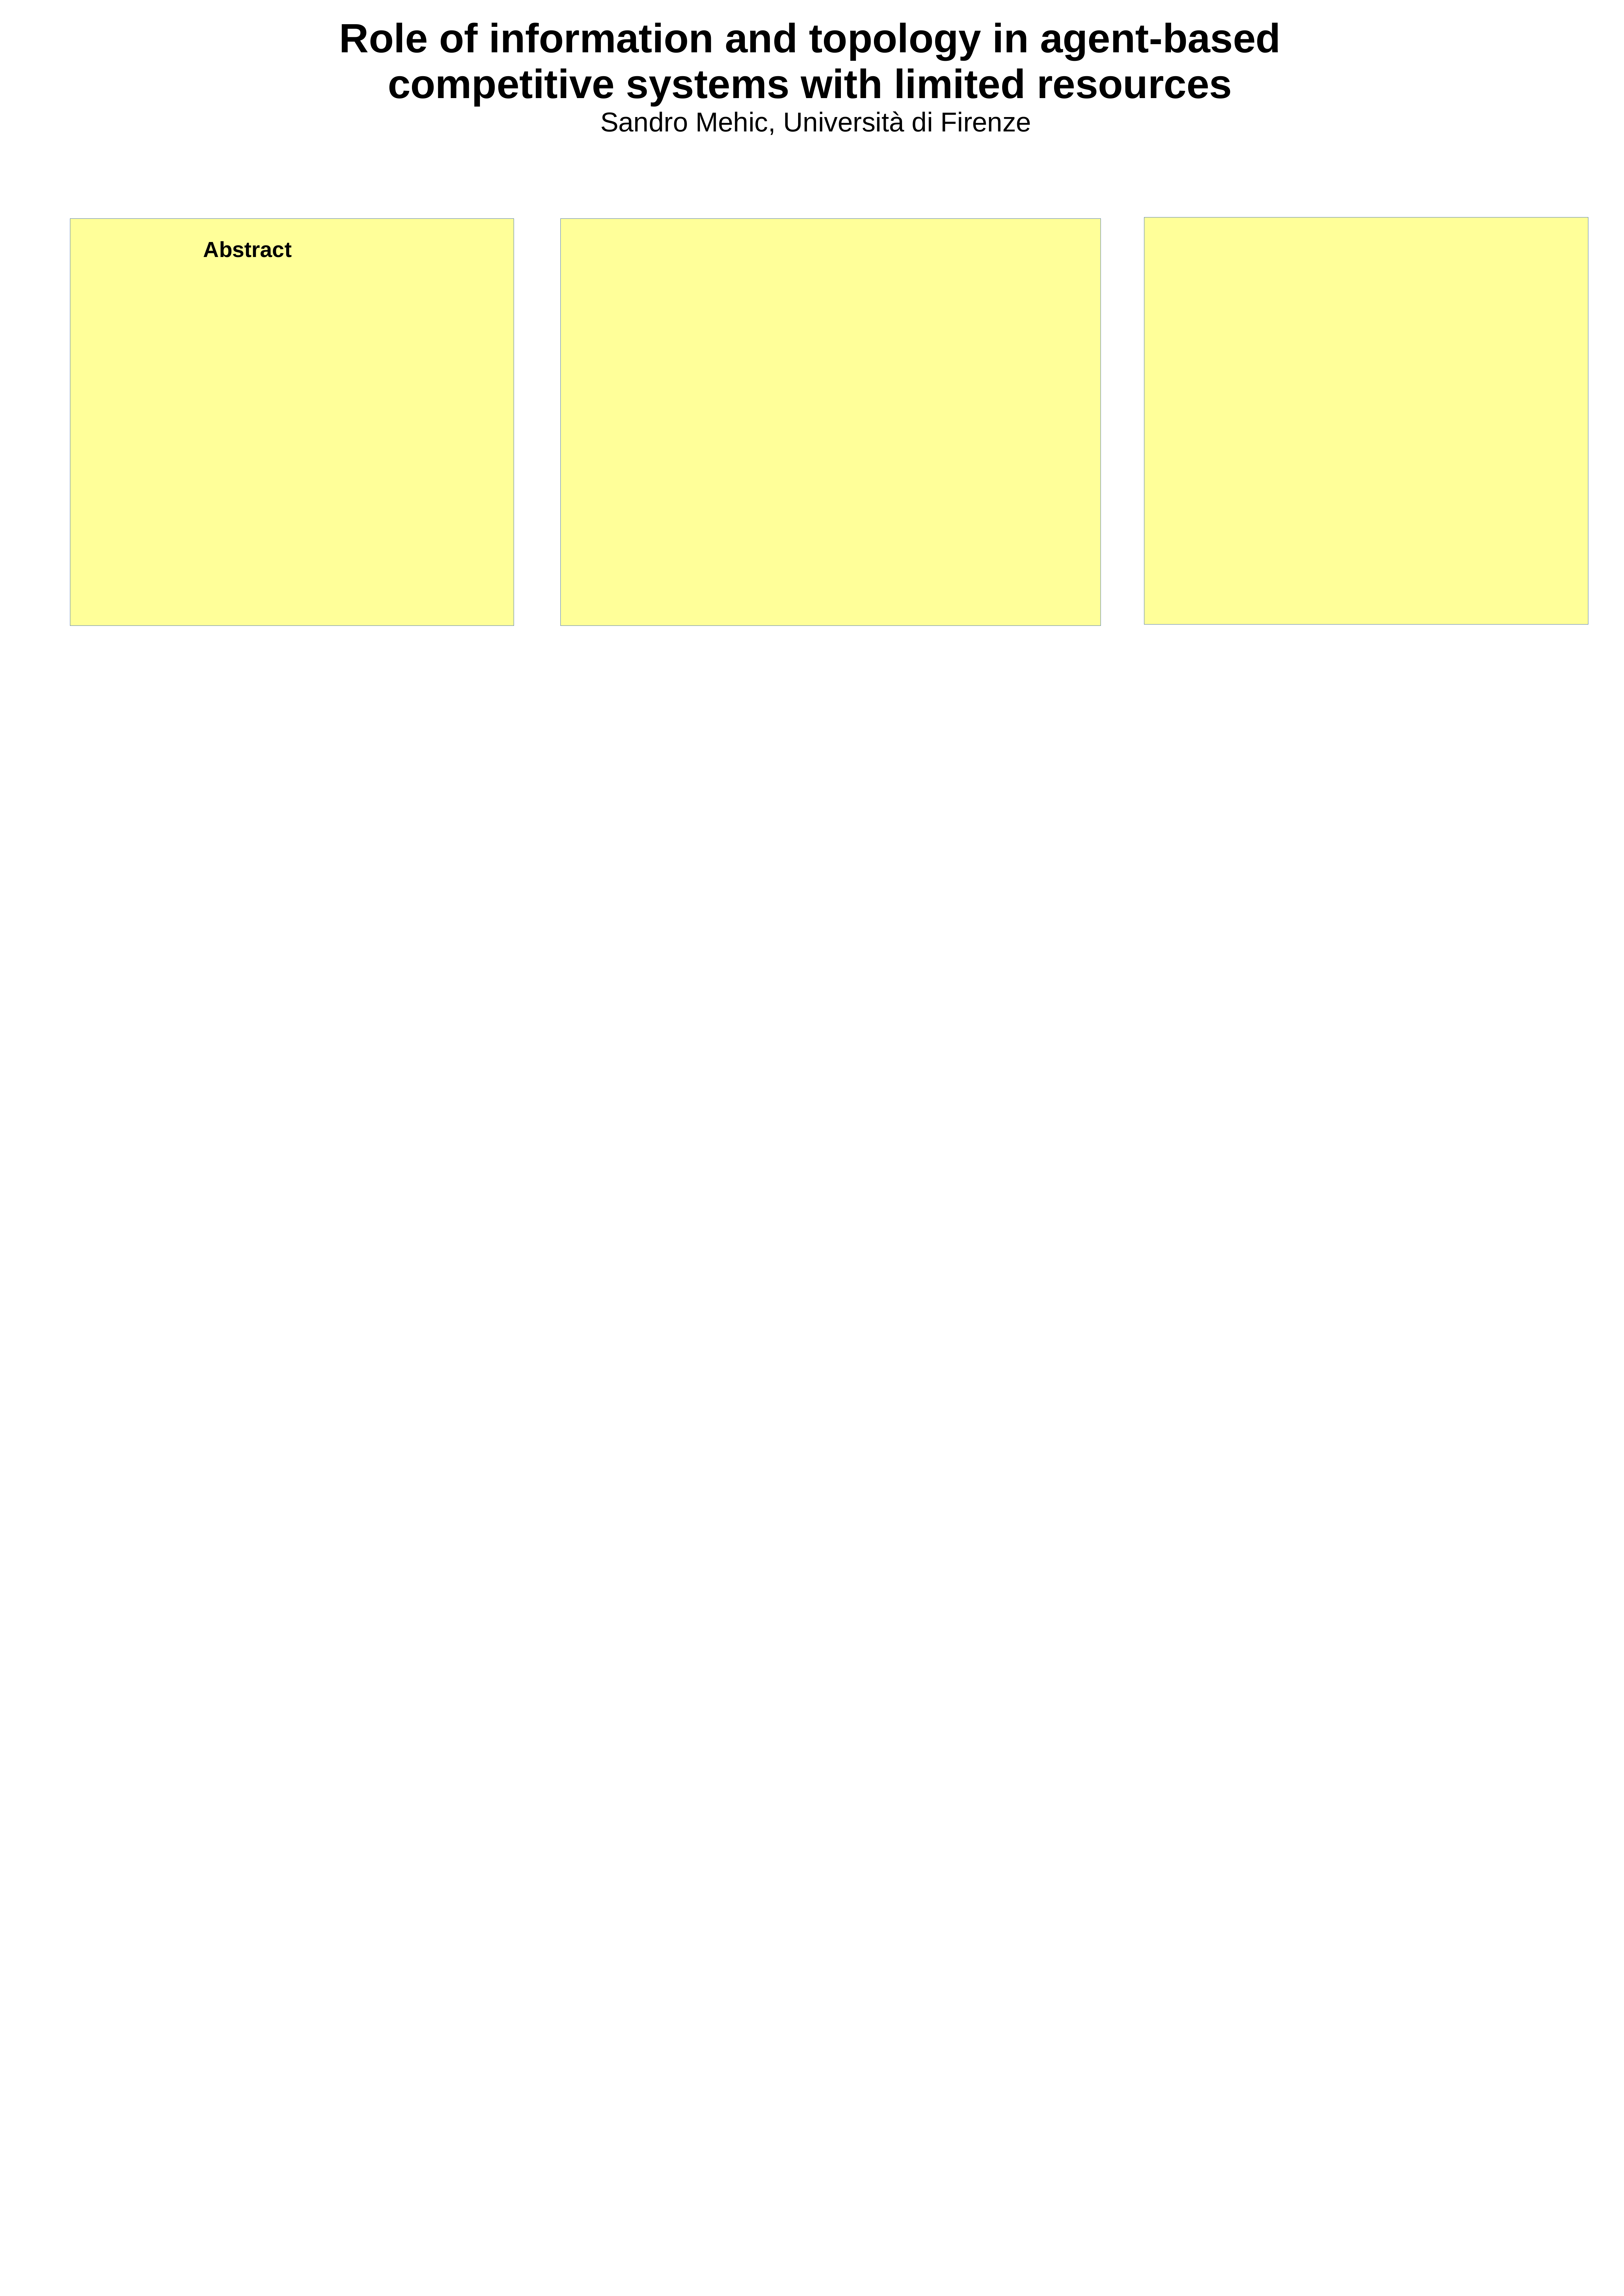

# Role of information and topology in agent-based competitive systems with limited resources Sandro Mehic, Università di Firenze
Abstract